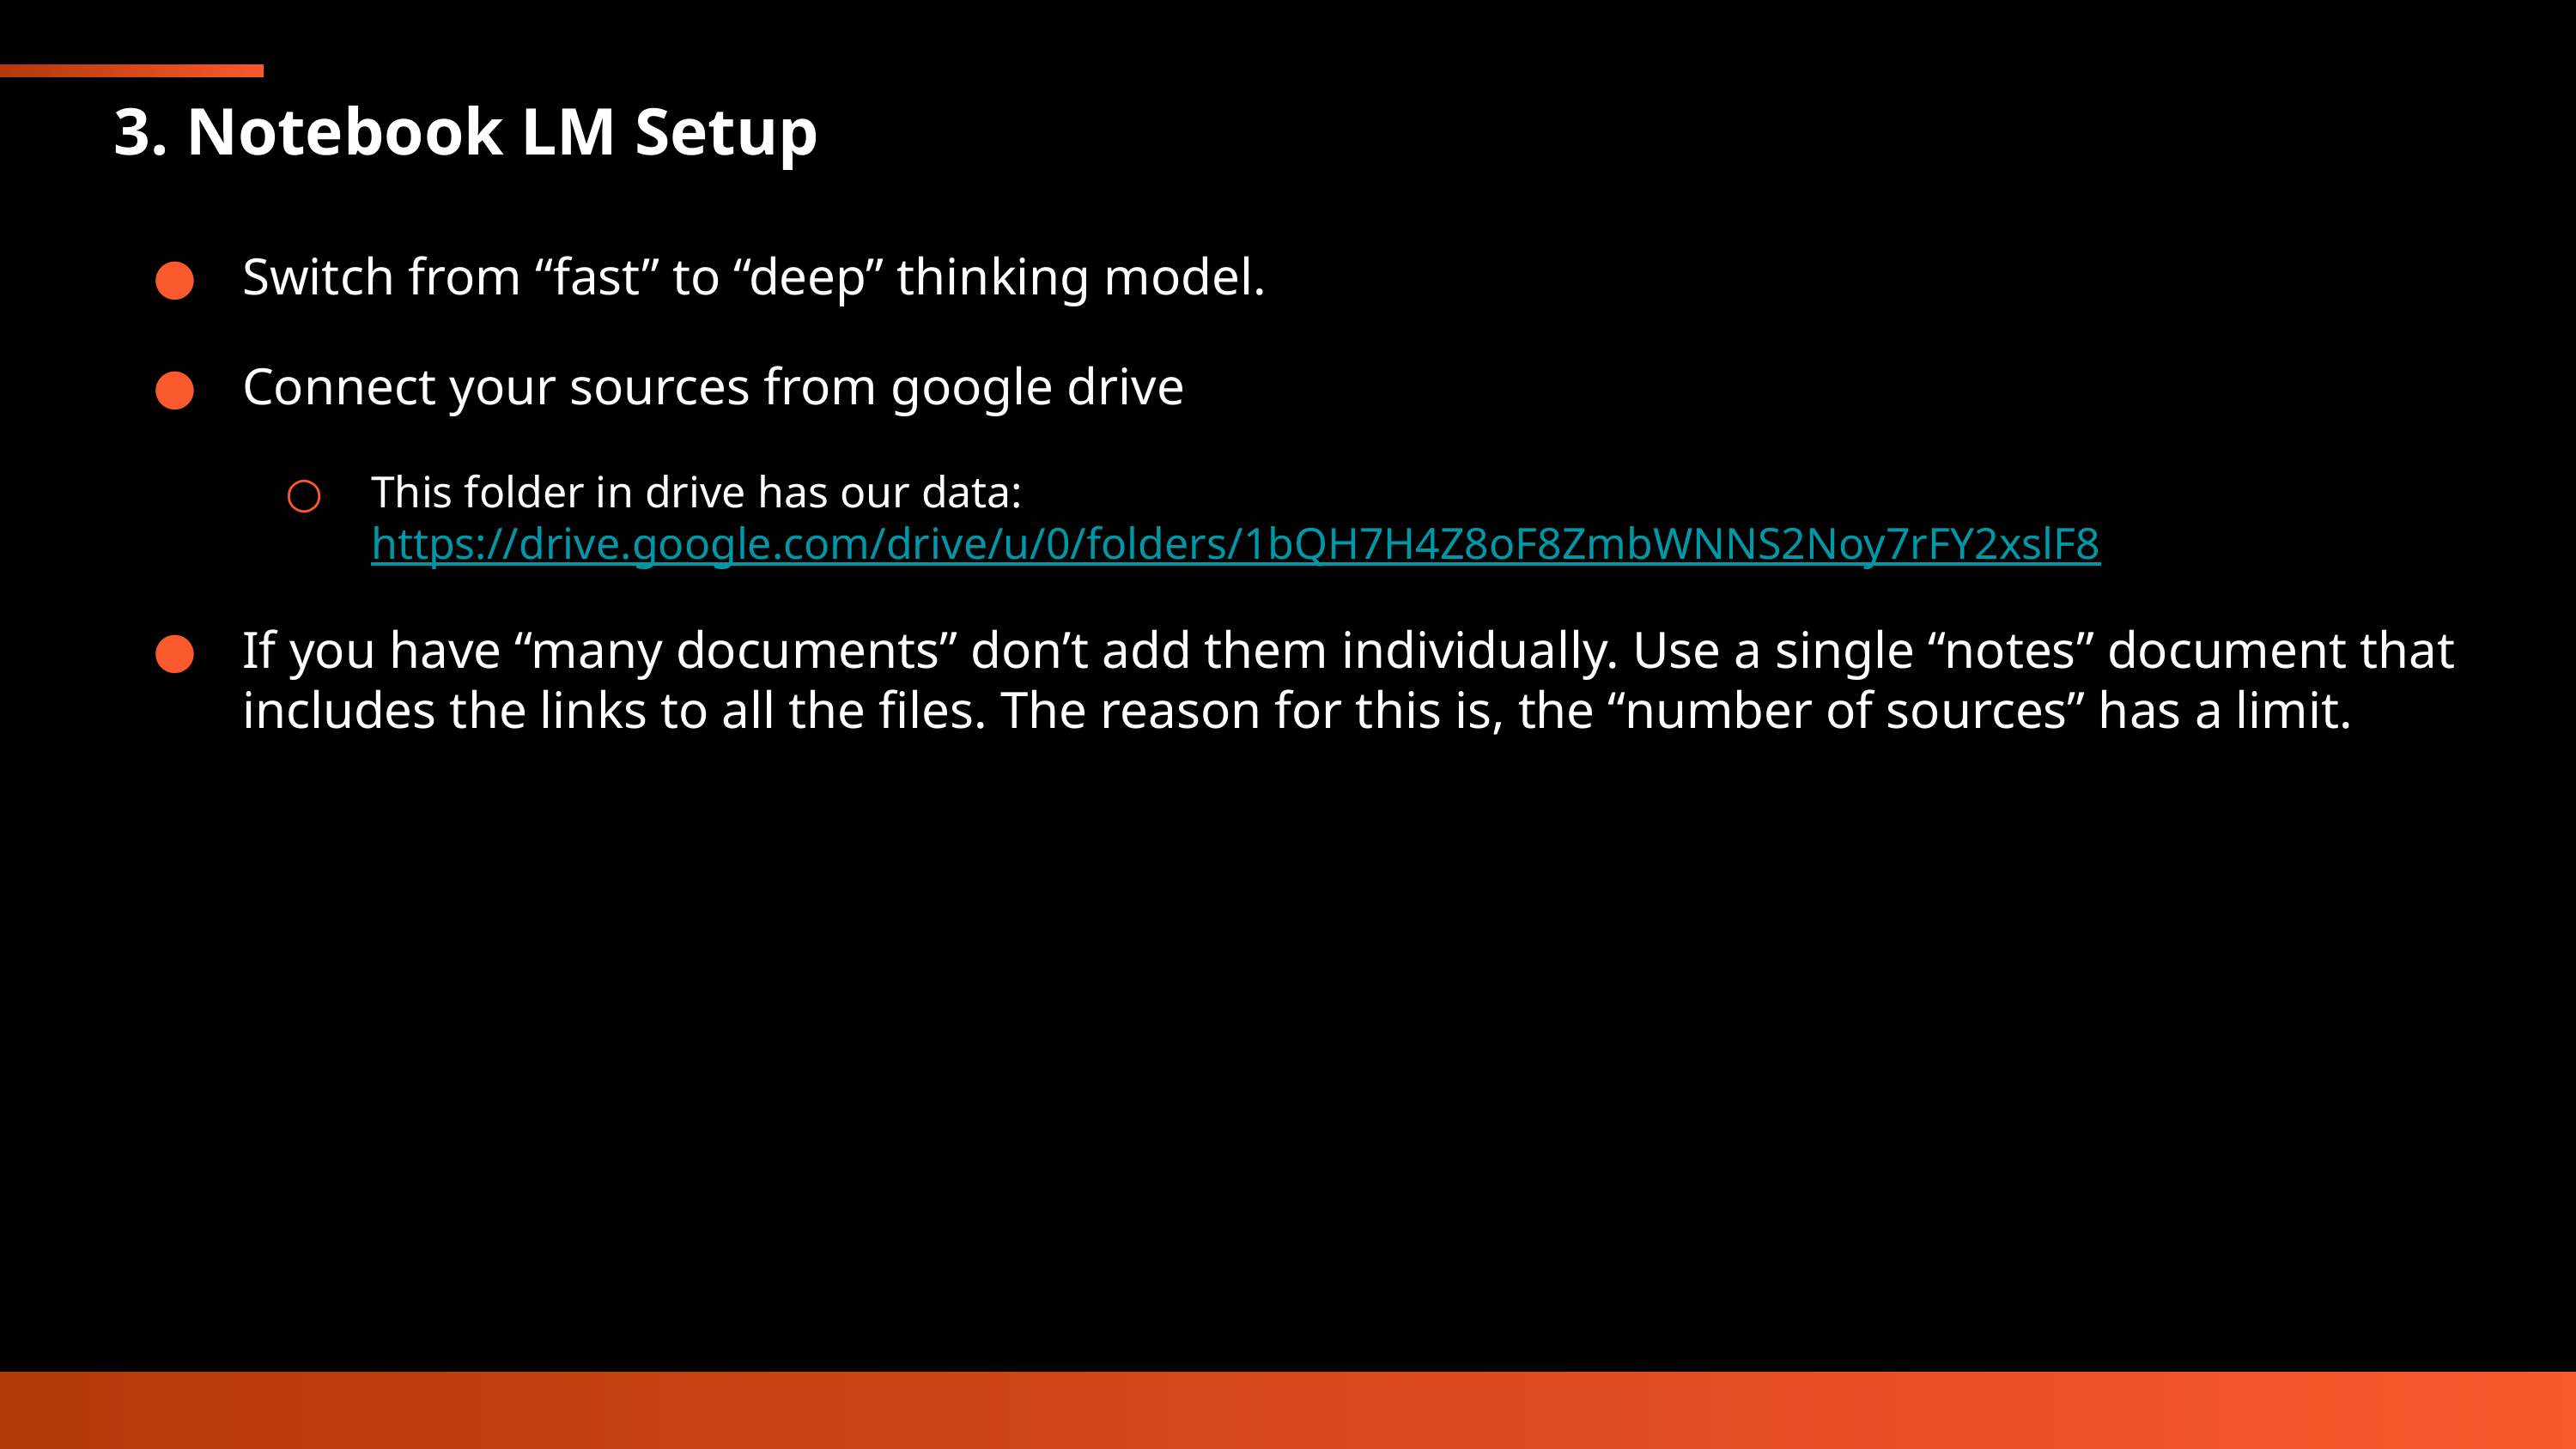

# 3. Notebook LM Setup
Switch from “fast” to “deep” thinking model.
Connect your sources from google drive
This folder in drive has our data: https://drive.google.com/drive/u/0/folders/1bQH7H4Z8oF8ZmbWNNS2Noy7rFY2xslF8
If you have “many documents” don’t add them individually. Use a single “notes” document that includes the links to all the files. The reason for this is, the “number of sources” has a limit.